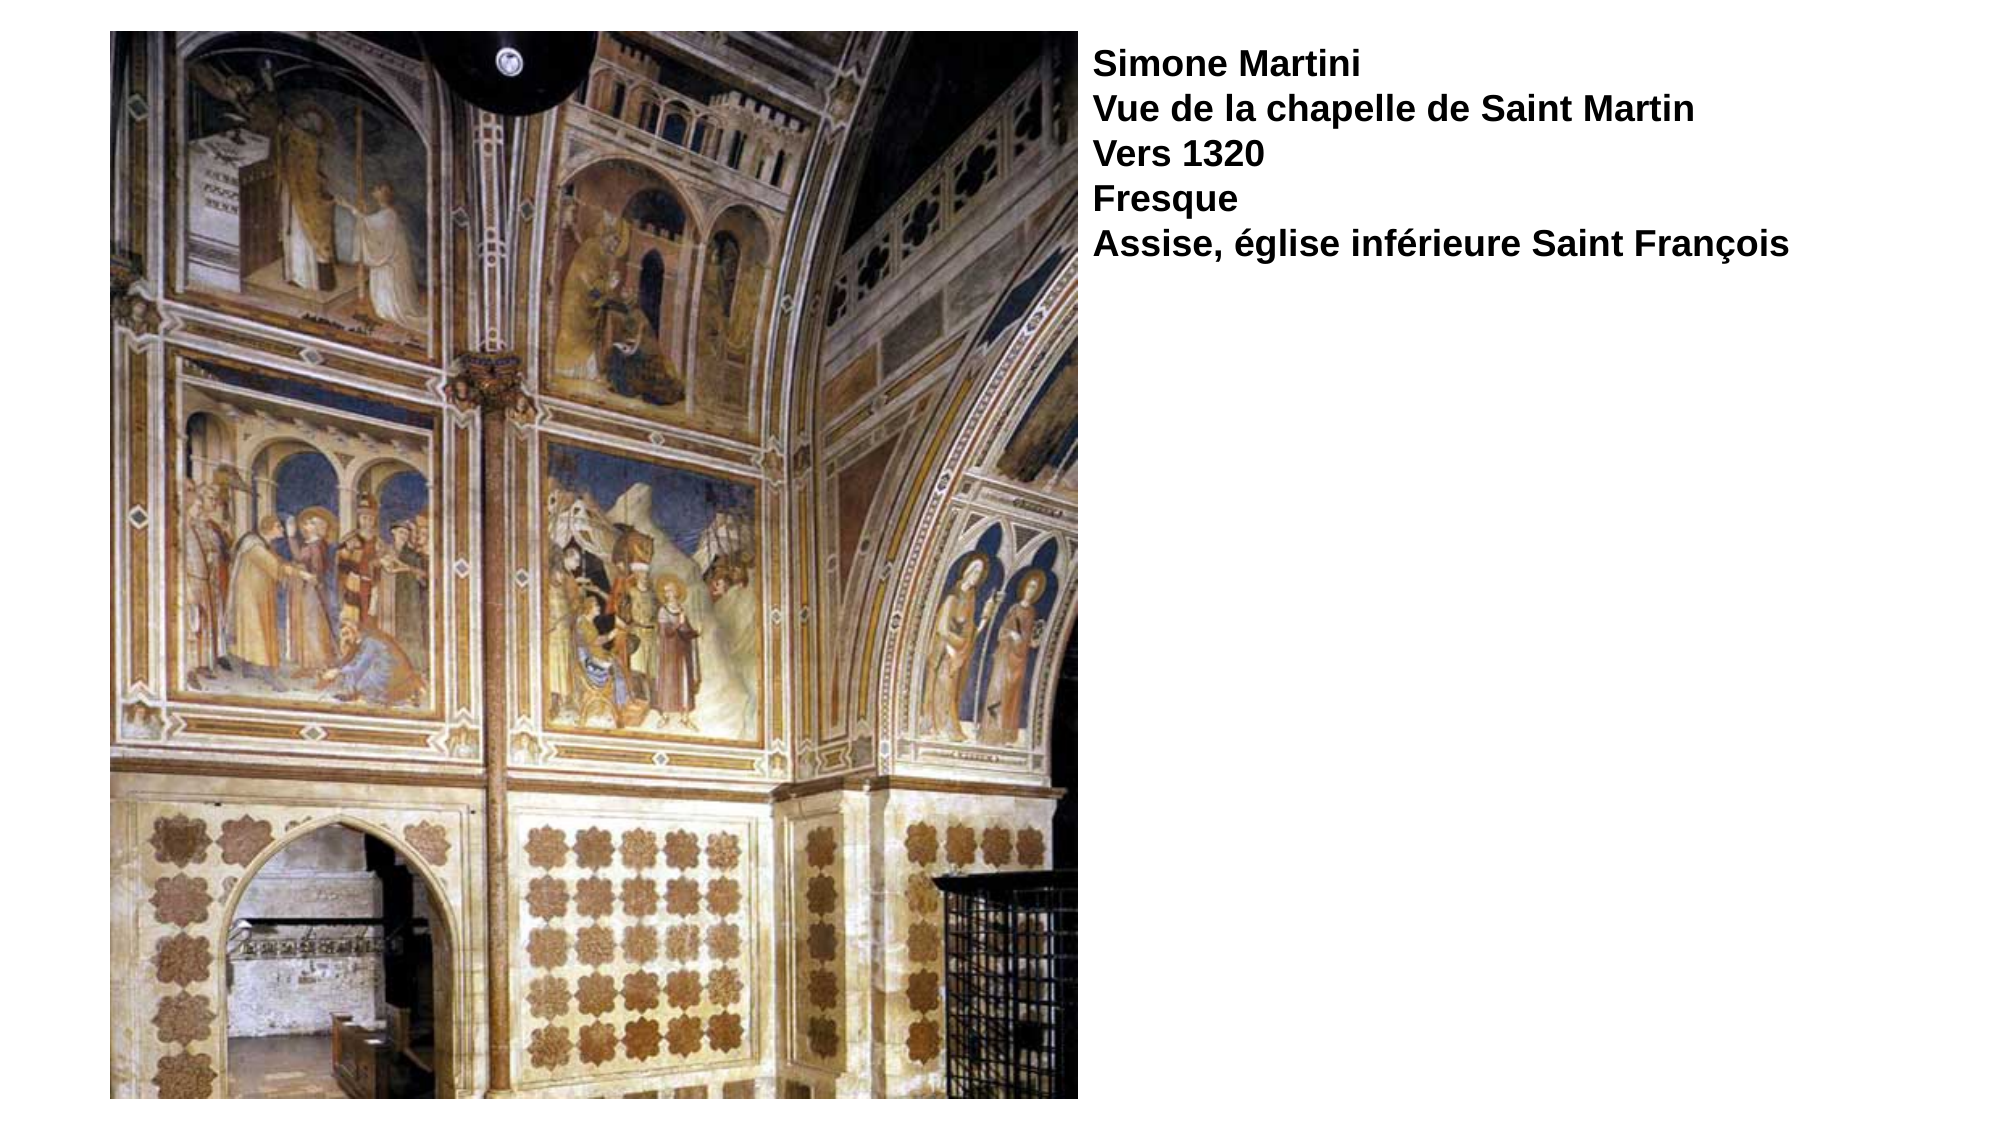

Simone Martini
Vue de la chapelle de Saint Martin
Vers 1320
Fresque
Assise, église inférieure Saint François